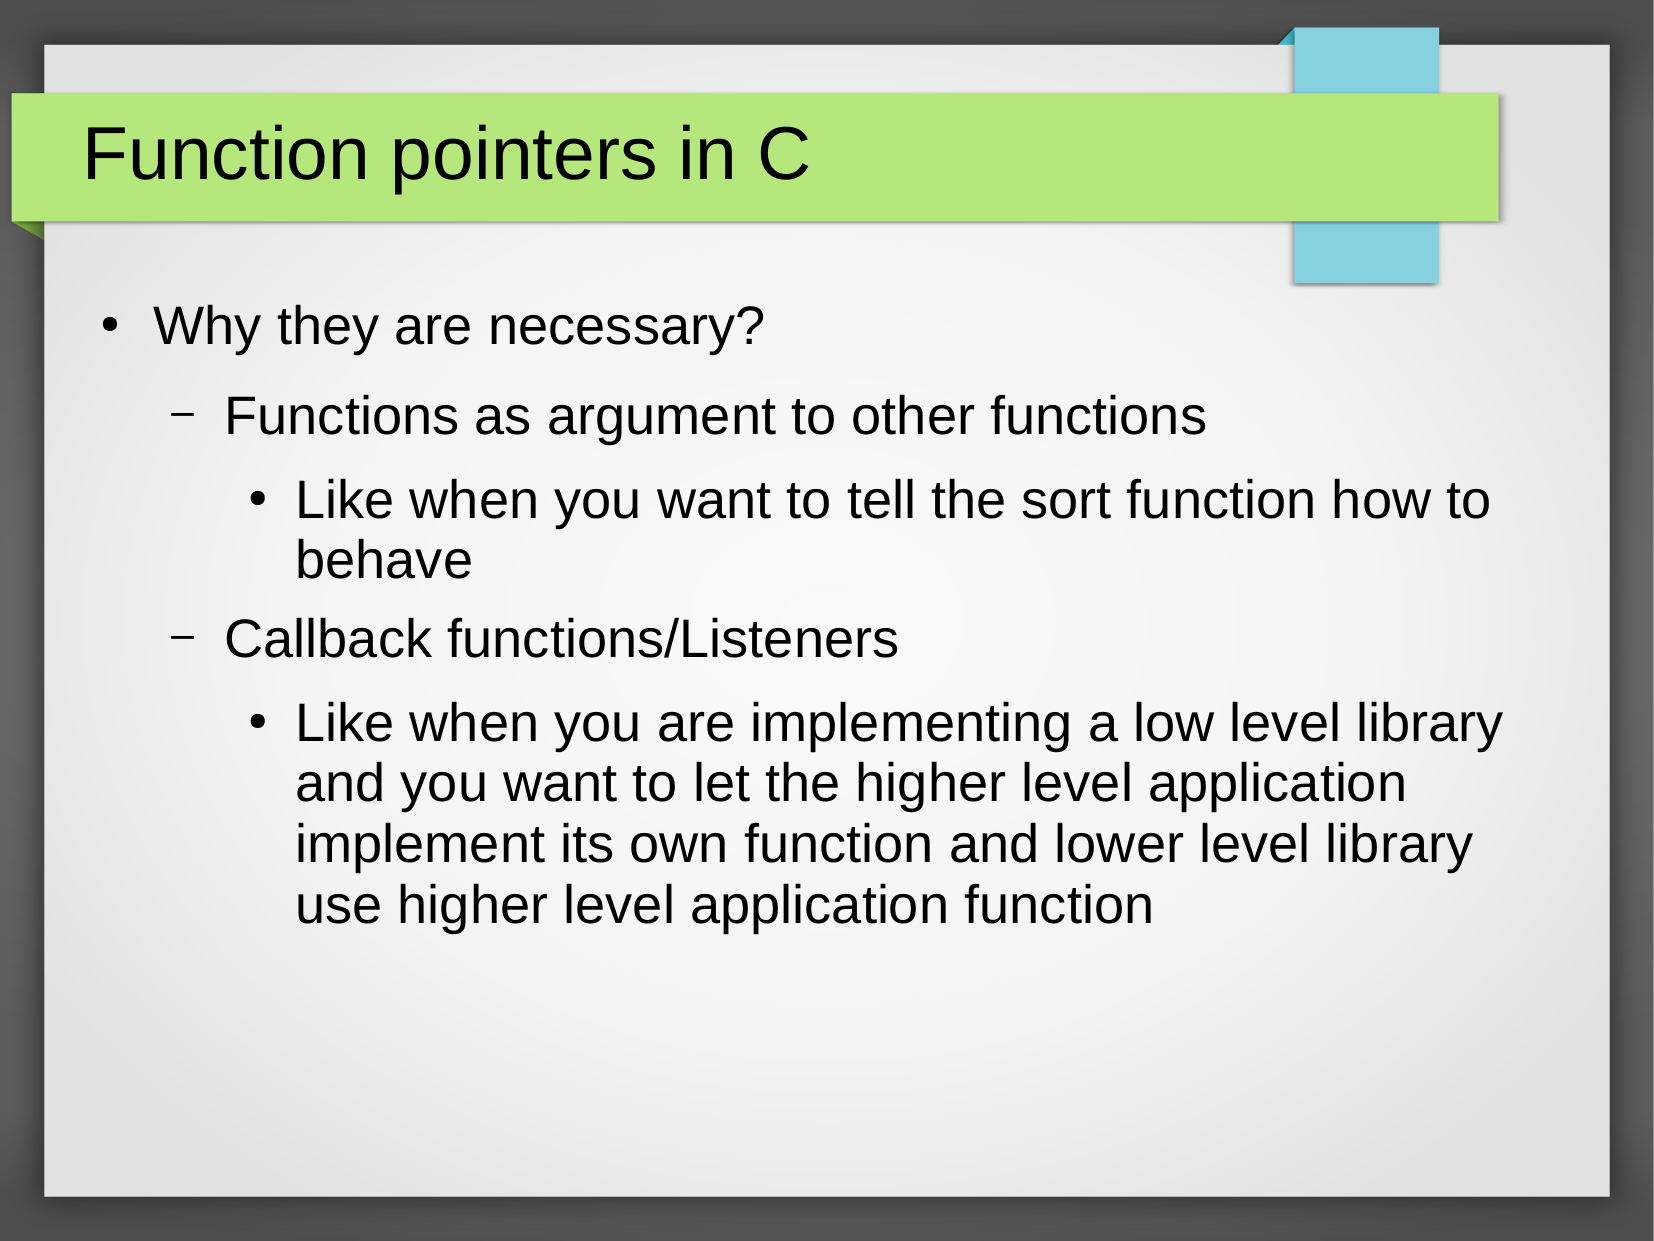

# Function pointers in C
Why they are necessary?
Functions as argument to other functions
Like when you want to tell the sort function how to behave
Callback functions/Listeners
Like when you are implementing a low level library and you want to let the higher level application implement its own function and lower level library use higher level application function